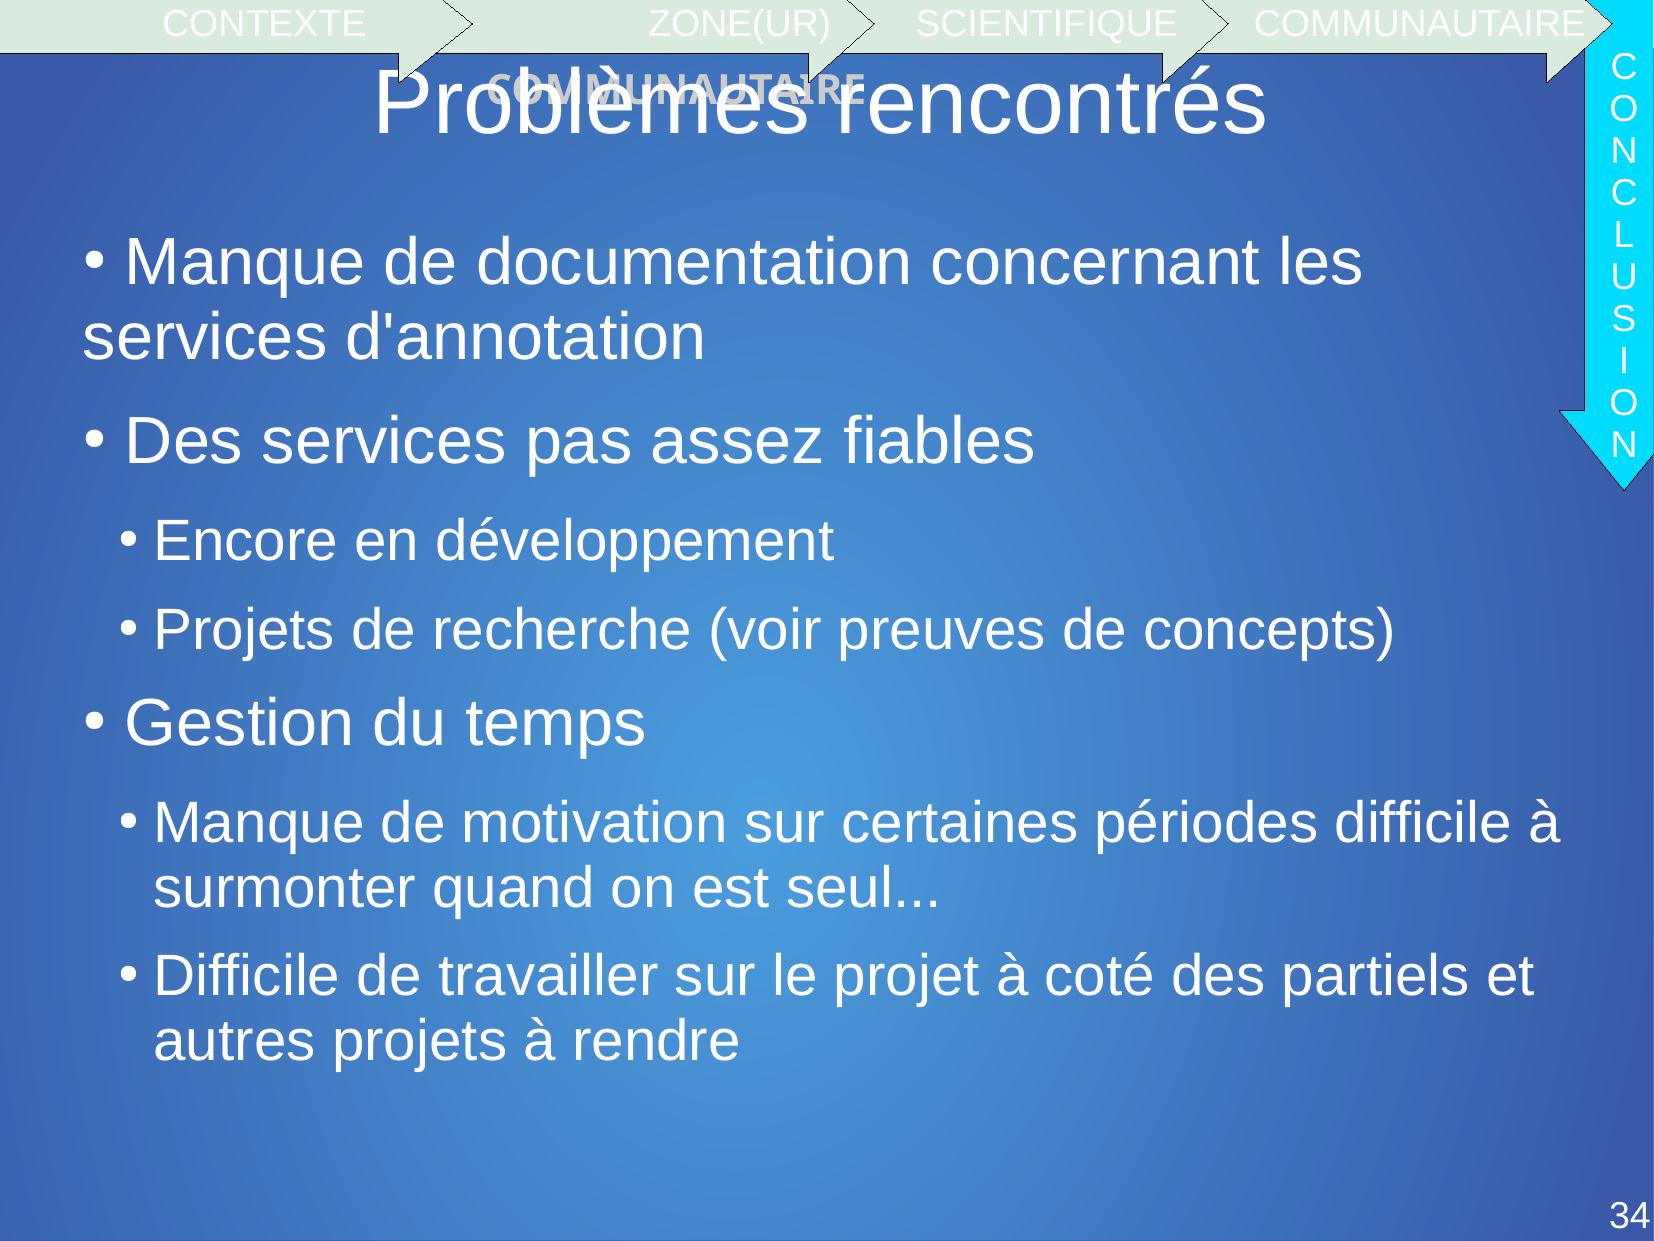

C
O
N
C
L
U
S
I
O
N
 CONTEXTE
 ZONE(UR)
 SCIENTIFIQUE
 COMMUNAUTAIRE
# Problèmes rencontrés
 Manque de documentation concernant les services d'annotation
 Des services pas assez fiables
Encore en développement
Projets de recherche (voir preuves de concepts)
 Gestion du temps
Manque de motivation sur certaines périodes difficile à surmonter quand on est seul...
Difficile de travailler sur le projet à coté des partiels et autres projets à rendre